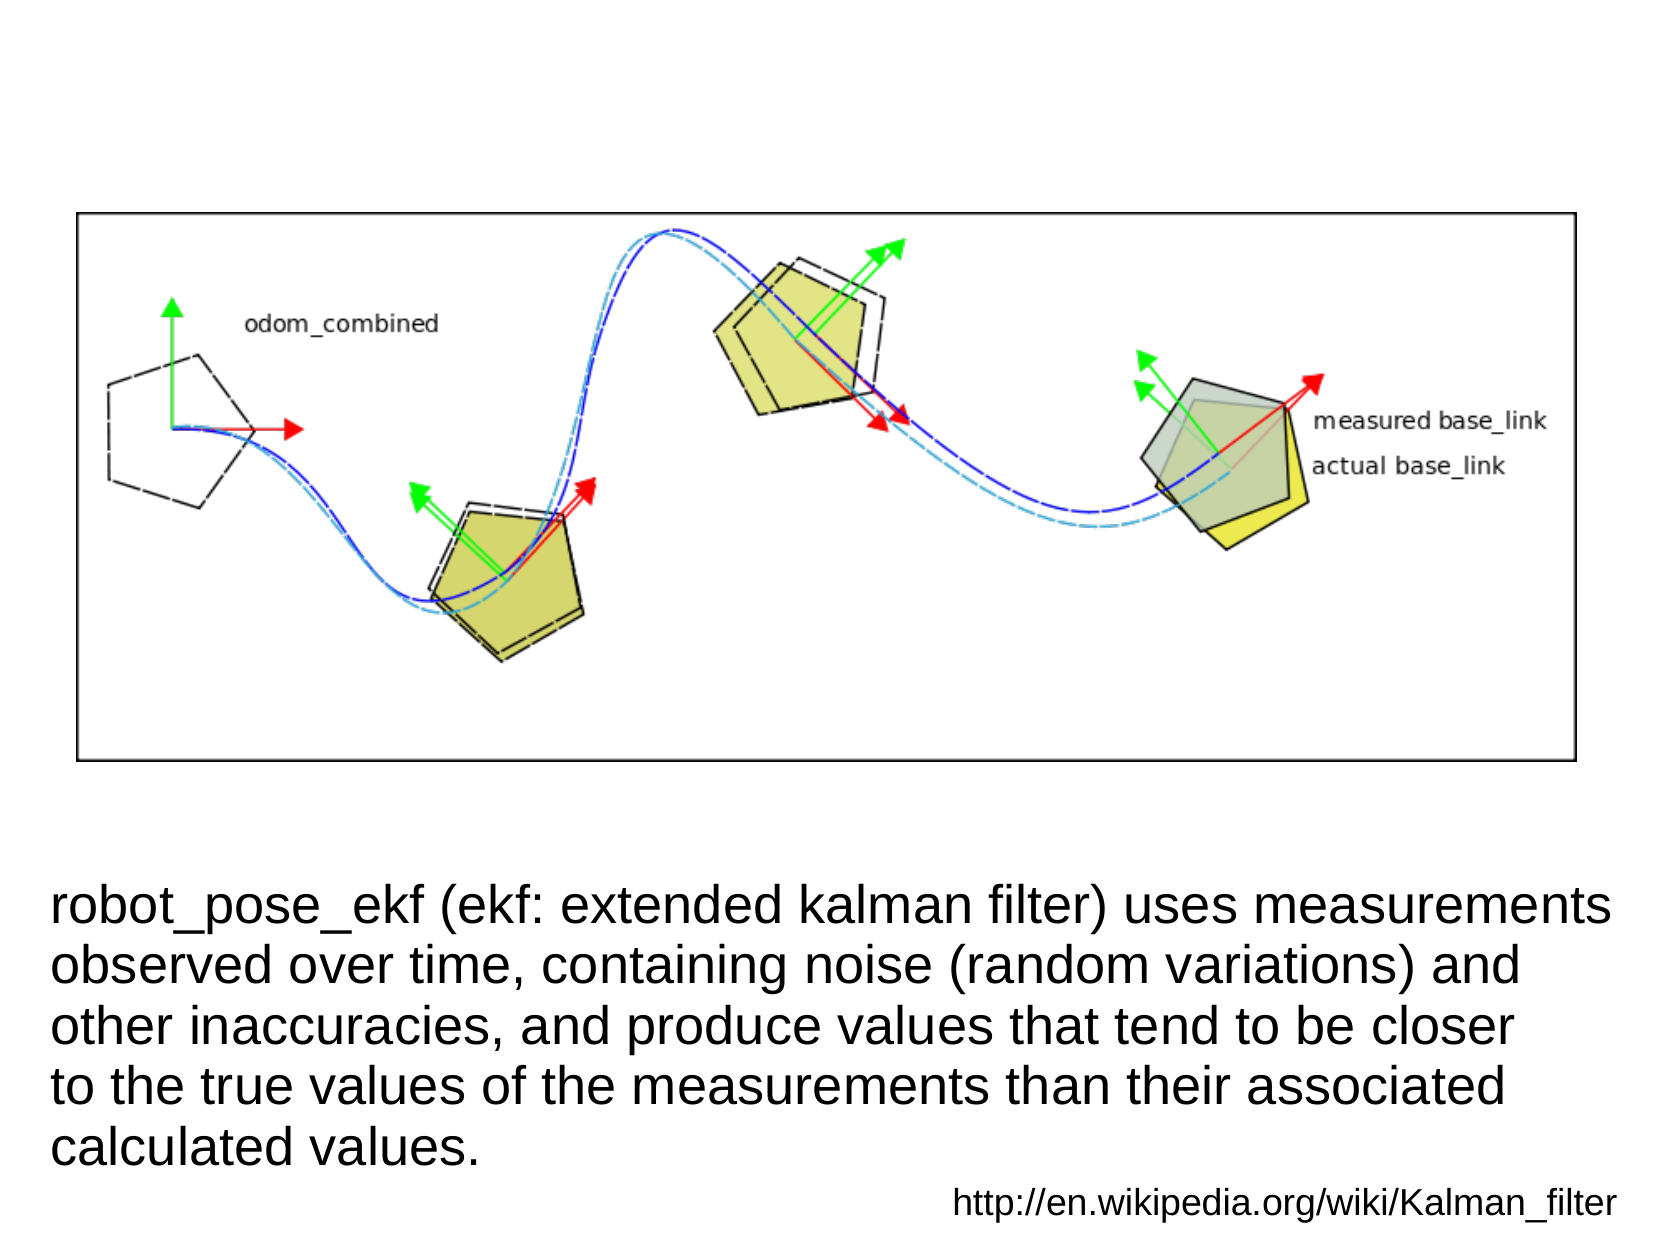

robot_pose_ekf (ekf: extended kalman filter) uses measurements
observed over time, containing noise (random variations) and
other inaccuracies, and produce values that tend to be closer
to the true values of the measurements than their associated
calculated values.
http://en.wikipedia.org/wiki/Kalman_filter